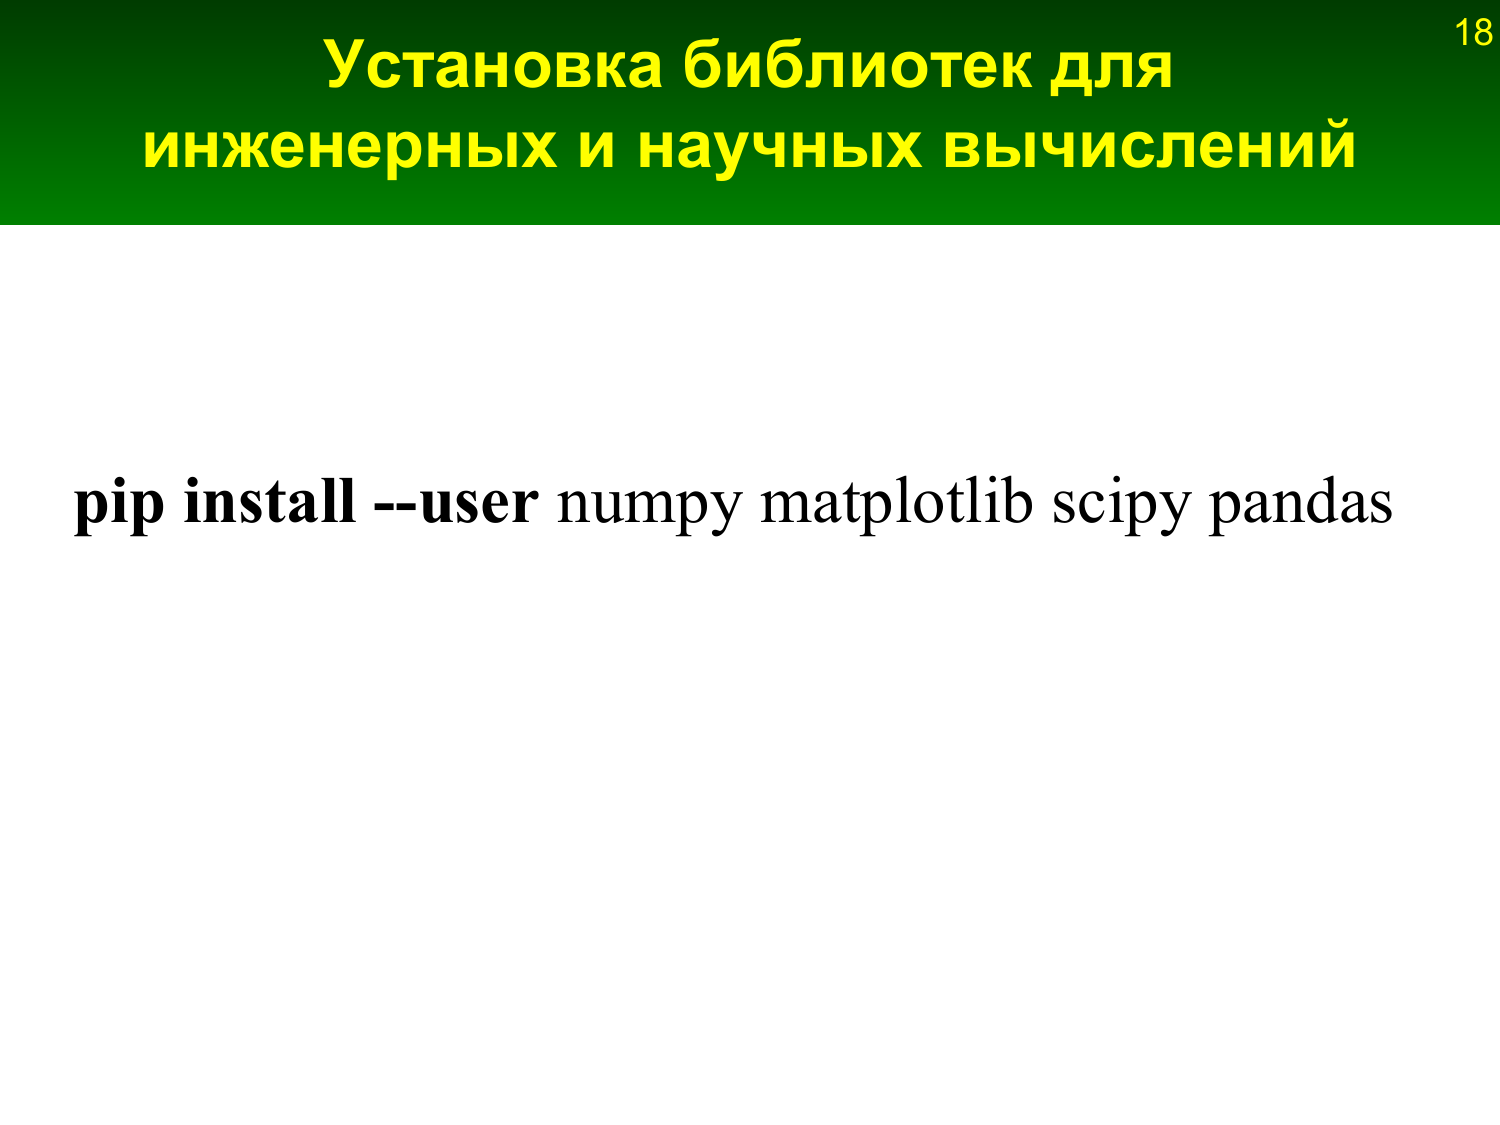

# Установка библиотек для инженерных и научных вычислений
pip install --user numpy matplotlib scipy pandas